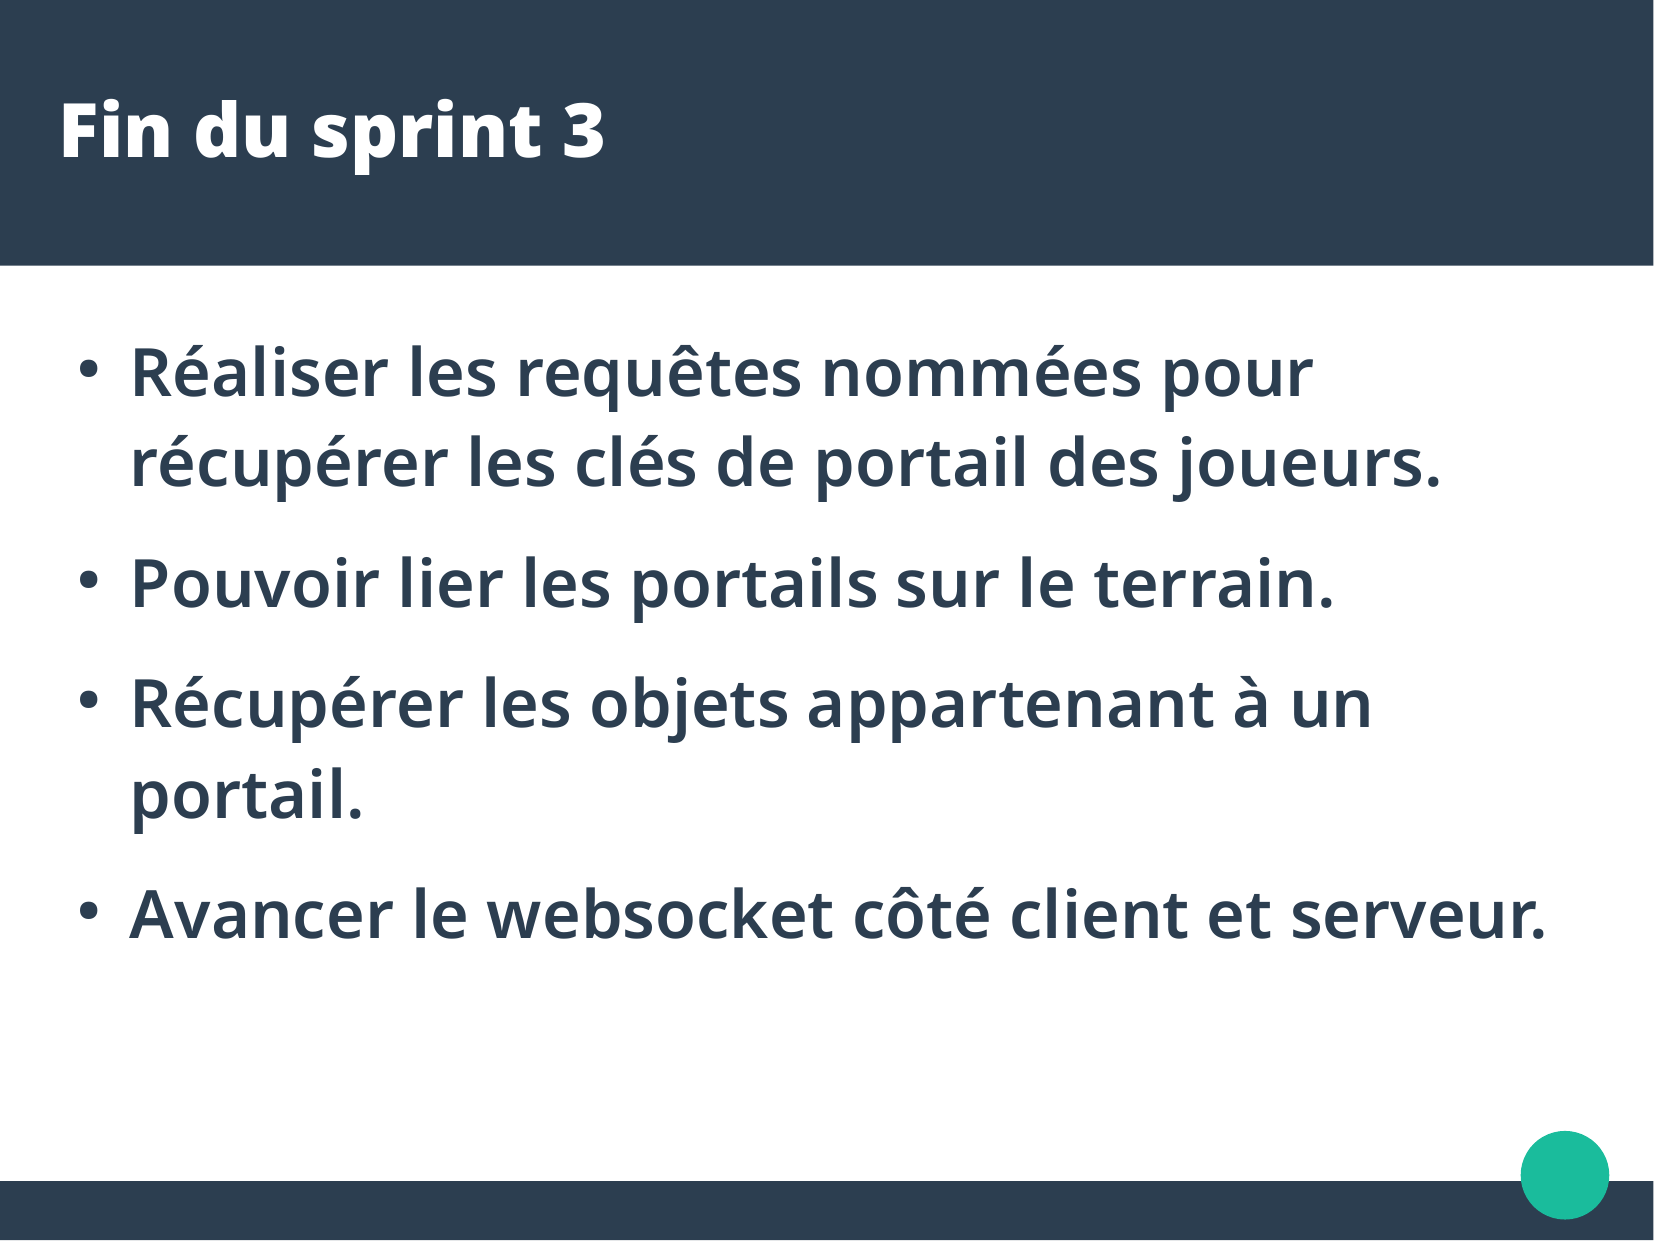

# Fin du sprint 3
Réaliser les requêtes nommées pour récupérer les clés de portail des joueurs.
Pouvoir lier les portails sur le terrain.
Récupérer les objets appartenant à un portail.
Avancer le websocket côté client et serveur.